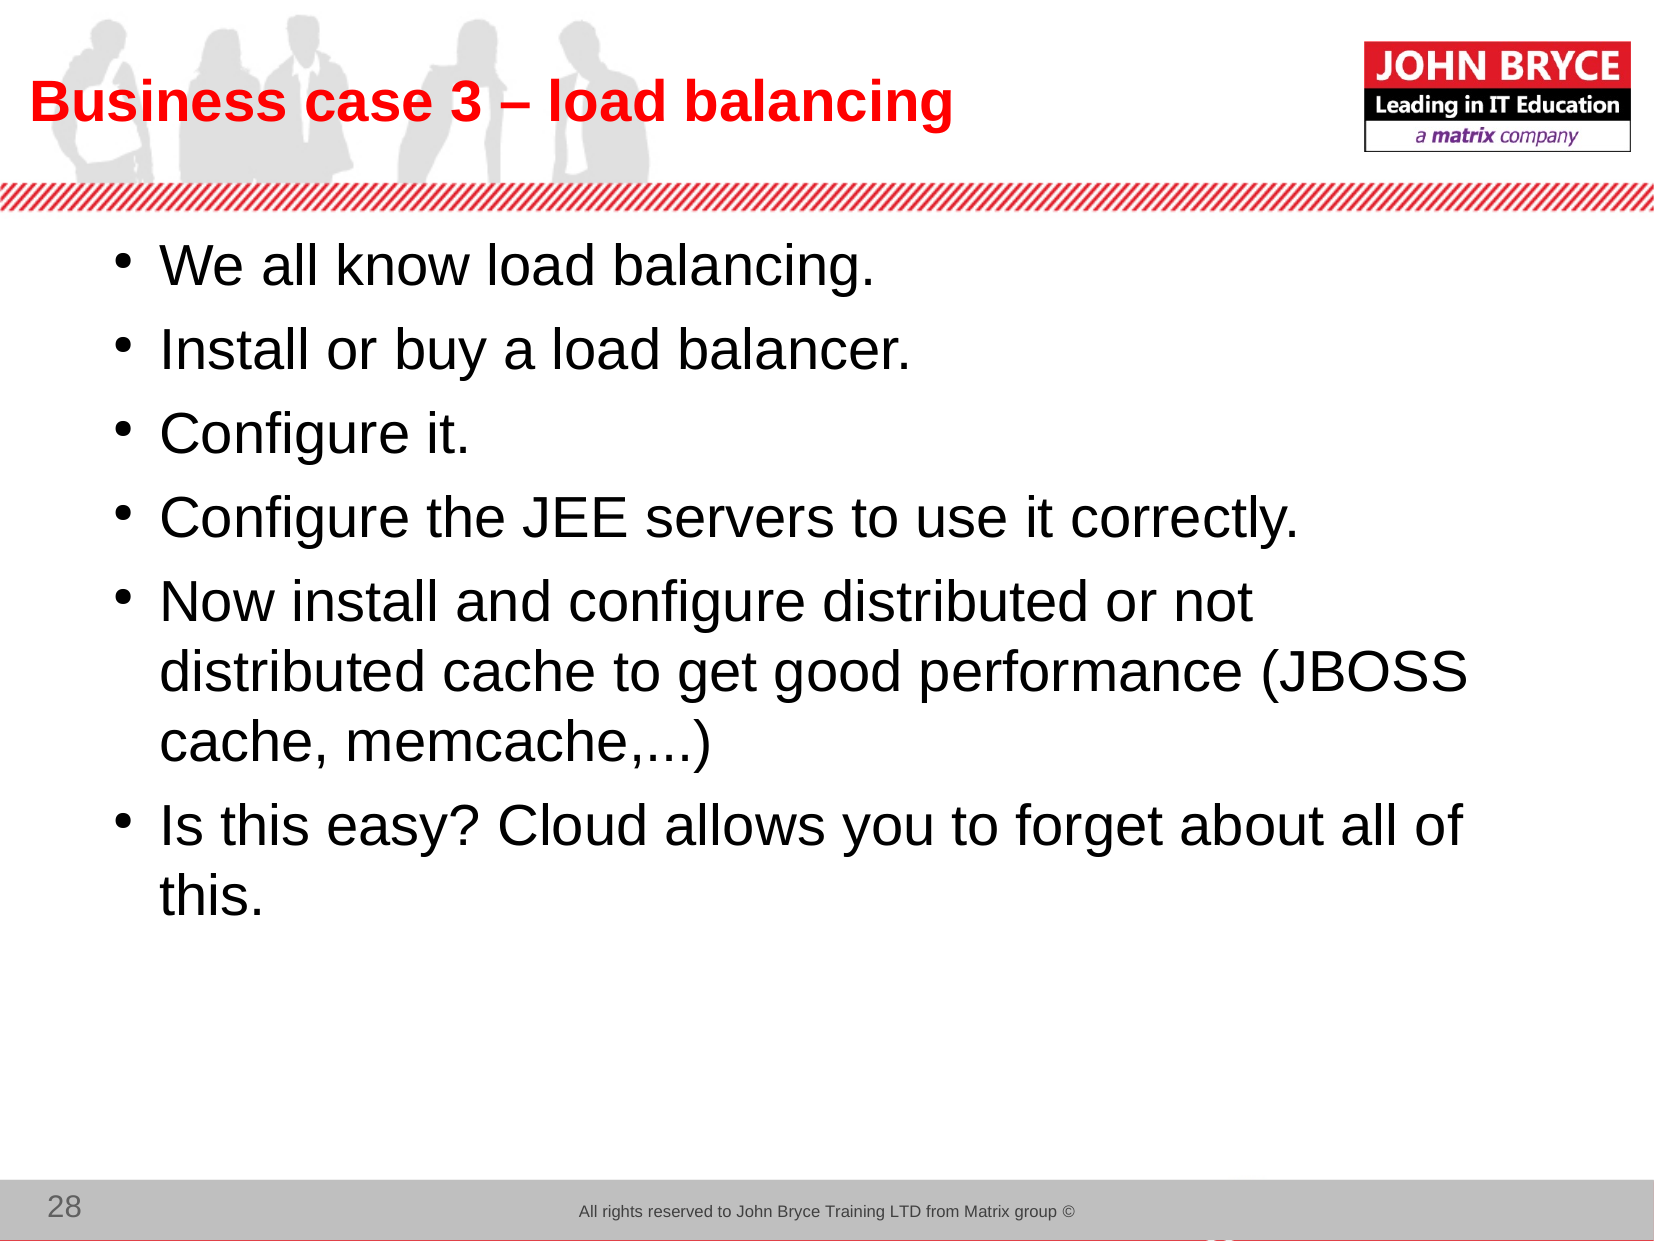

# Business case 3 – load balancing
We all know load balancing.
Install or buy a load balancer.
Configure it.
Configure the JEE servers to use it correctly.
Now install and configure distributed or not distributed cache to get good performance (JBOSS cache, memcache,...)
Is this easy? Cloud allows you to forget about all of this.